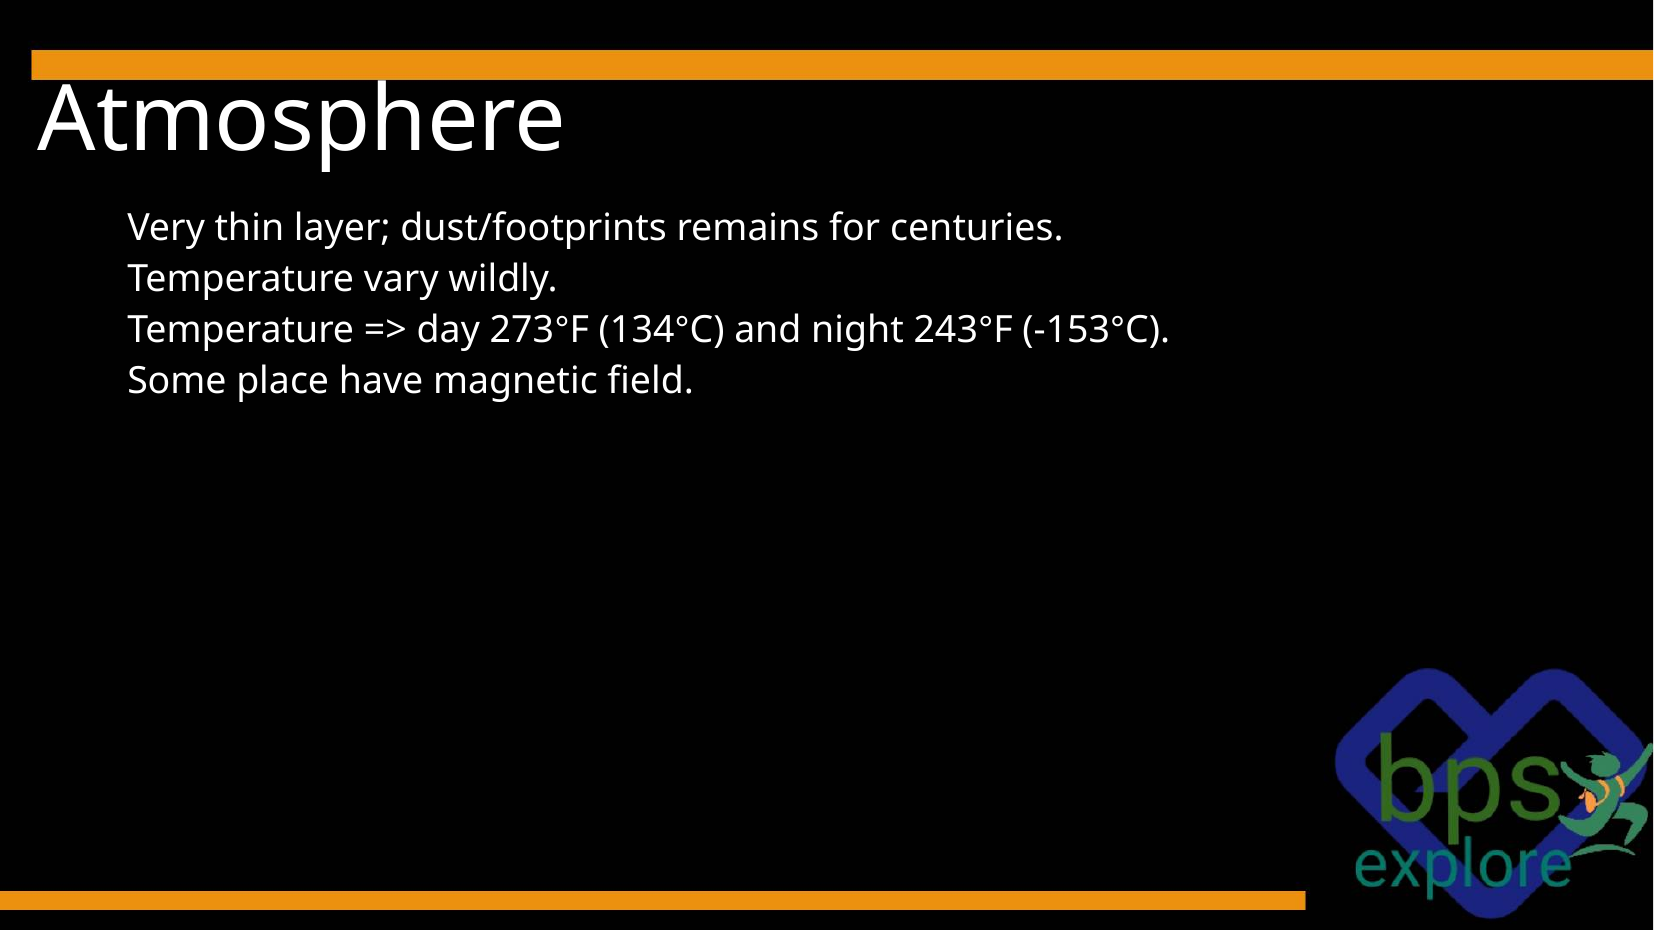

# Atmosphere
Very thin layer; dust/footprints remains for centuries.
Temperature vary wildly.
Temperature => day 273°F (134°C) and night 243°F (-153°C).
Some place have magnetic field.